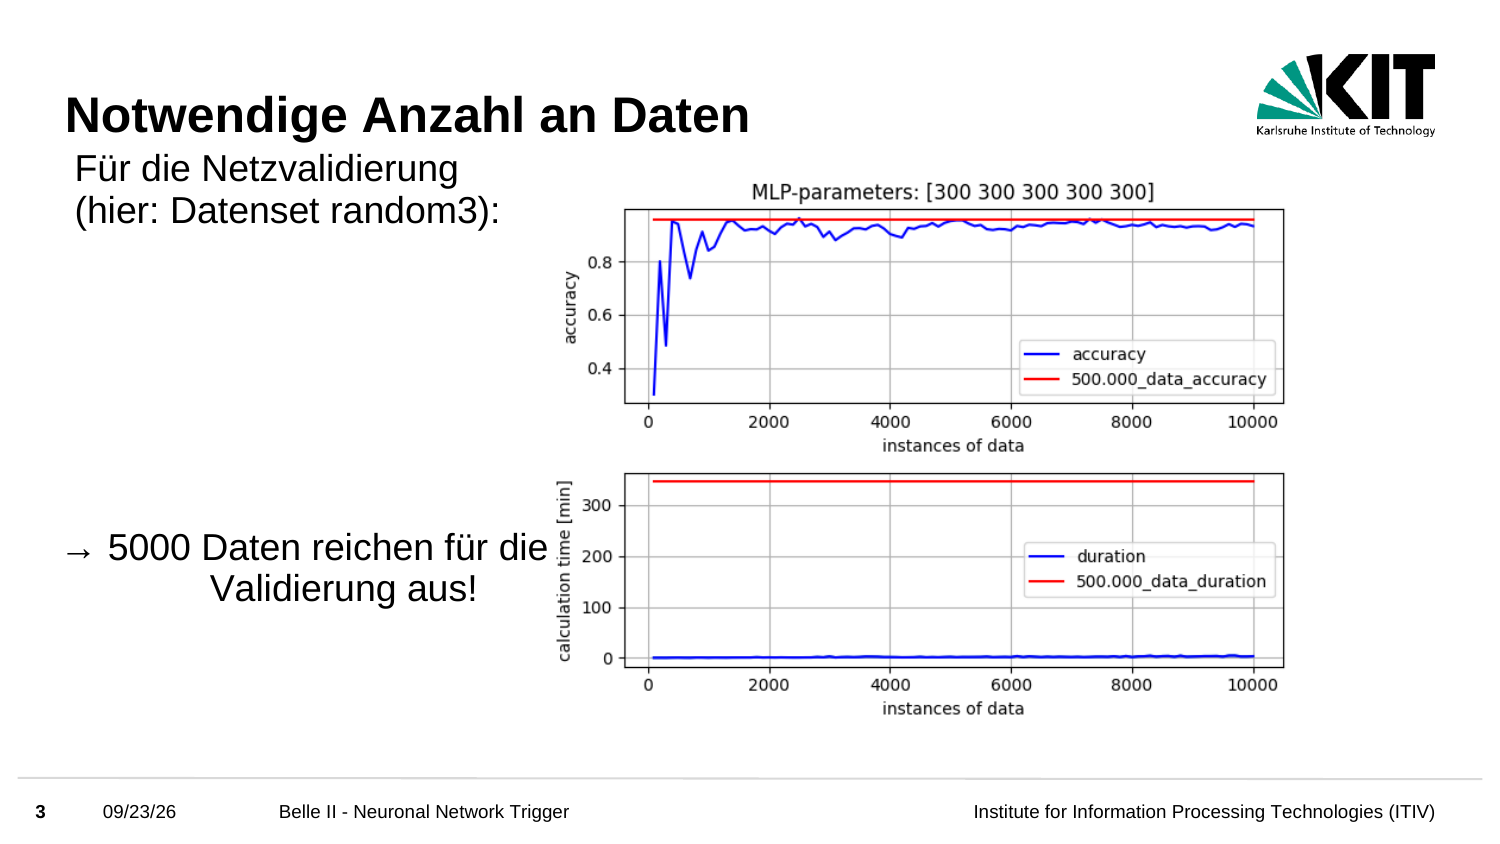

Notwendige Anzahl an Daten
Für die Netzvalidierung
(hier: Datenset random3):
→ 5000 Daten reichen für die
	Validierung aus!
3
Belle II - Neuronal Network Trigger